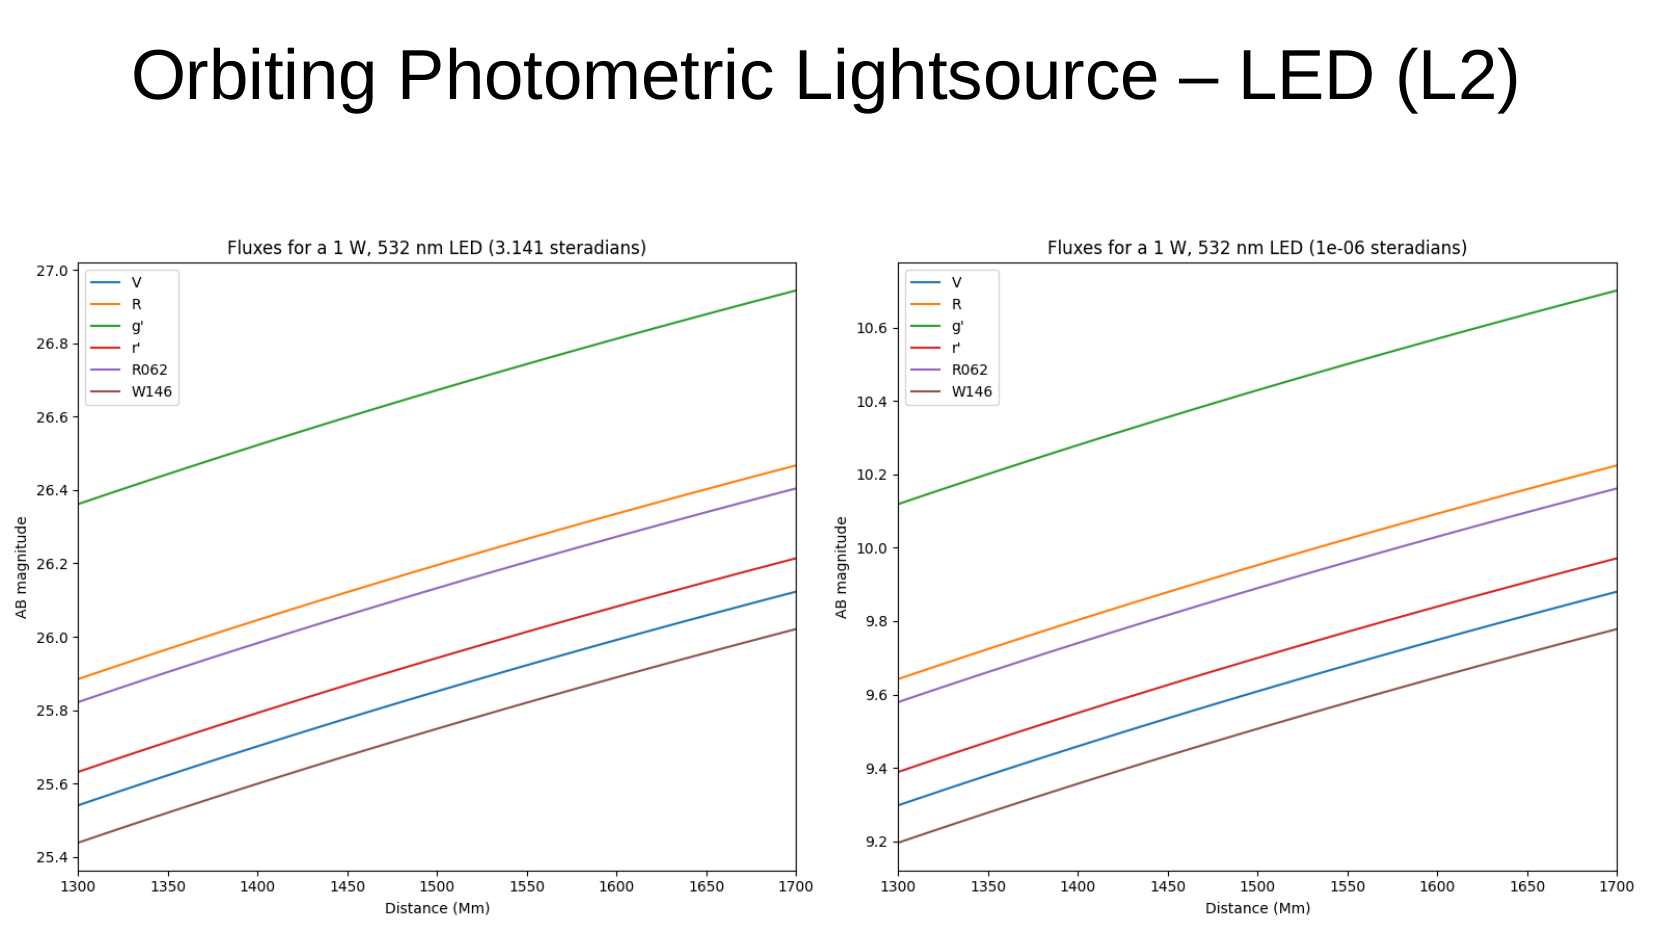

# Orbiting Photometric Lightsource – LED (L2)